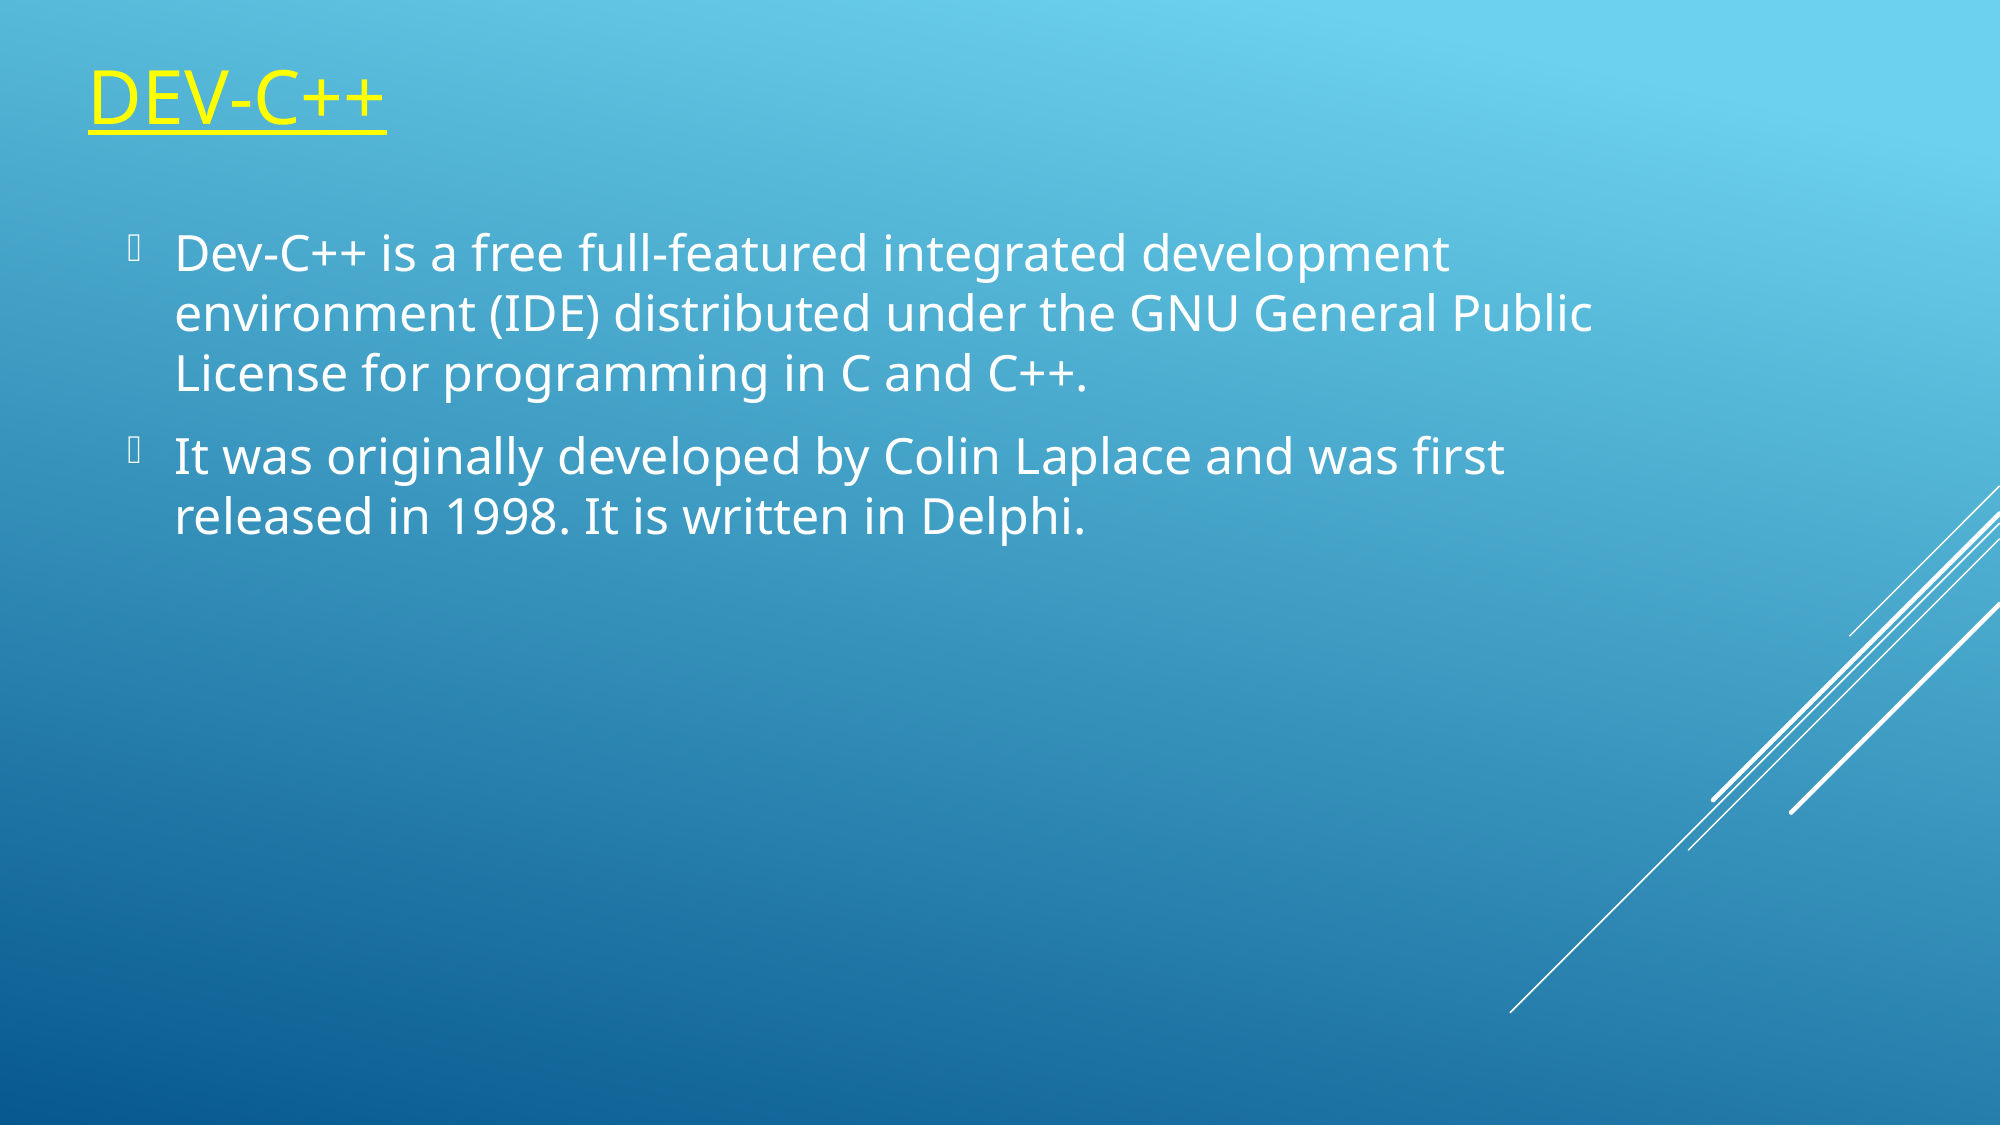

# Dev-C++
Dev-C++ is a free full-featured integrated development environment (IDE) distributed under the GNU General Public License for programming in C and C++.
It was originally developed by Colin Laplace and was first released in 1998. It is written in Delphi.